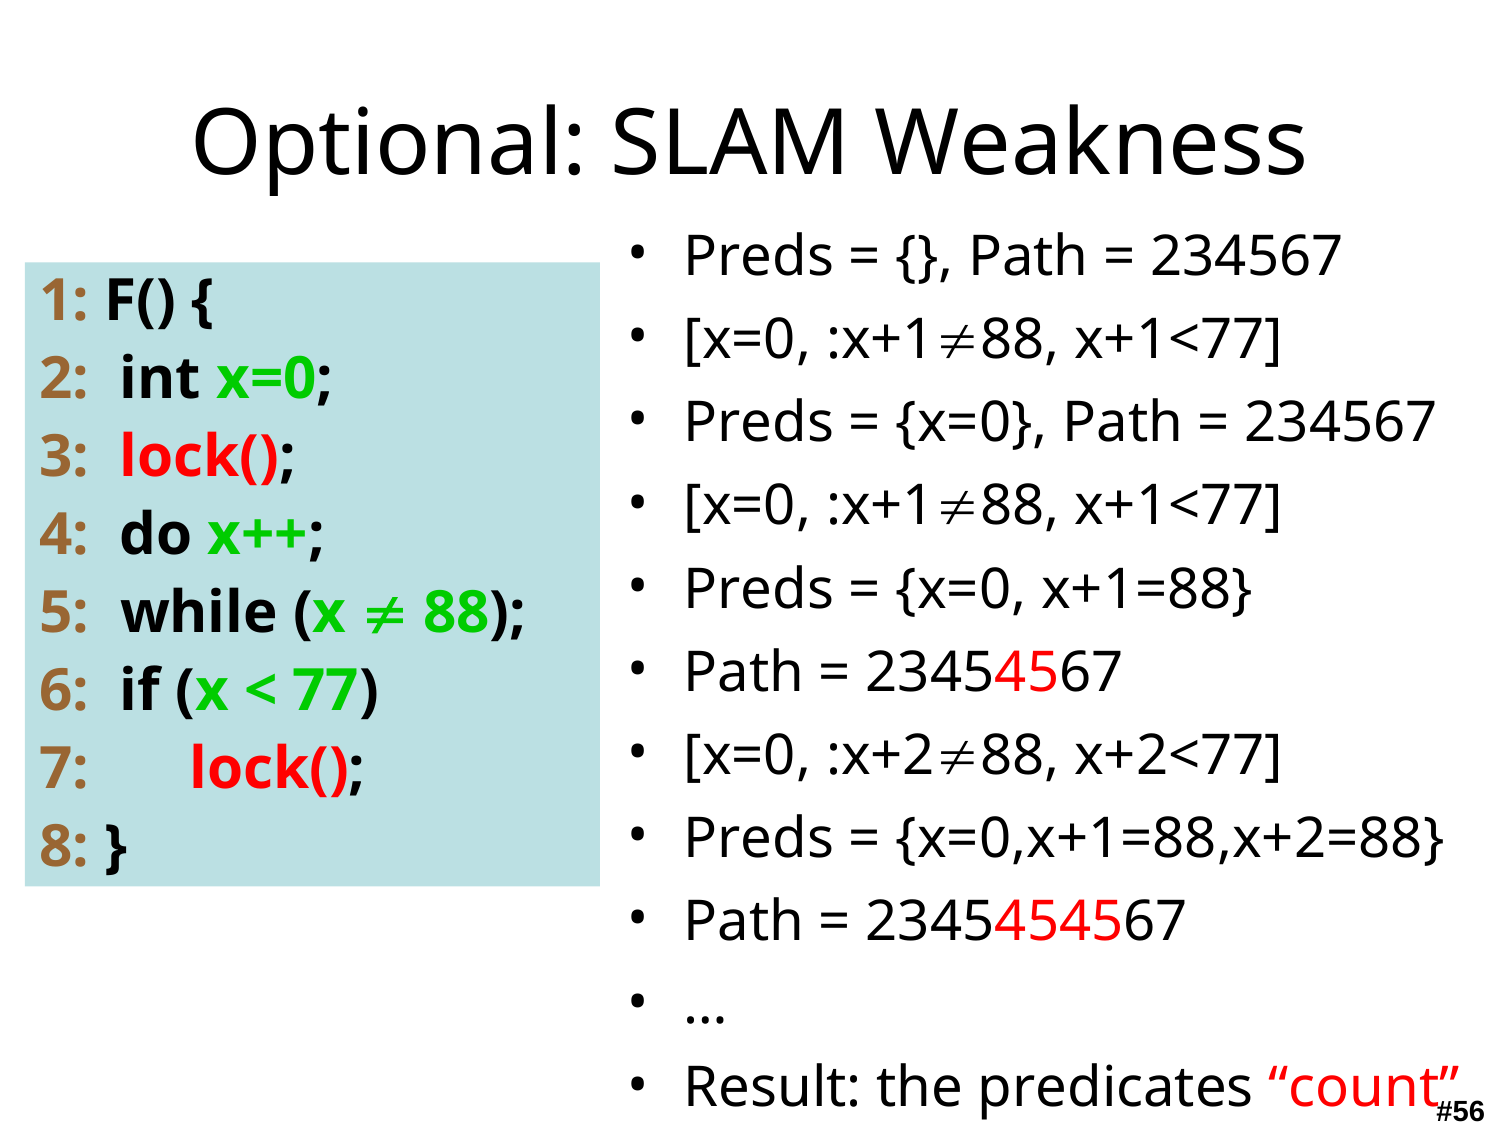

# Optional: SLAM Weakness
Preds = {}, Path = 234567
[x=0, :x+188, x+1<77]
Preds = {x=0}, Path = 234567
[x=0, :x+188, x+1<77]
Preds = {x=0, x+1=88}
Path = 23454567
[x=0, :x+288, x+2<77]
Preds = {x=0,x+1=88,x+2=88}
Path = 2345454567
…
Result: the predicates “count” the loop iterations
1: F() {
2: int x=0;
3: lock();
4: do x++;
5: while (x  88);
6: if (x < 77)
7:		lock();
8: }
56